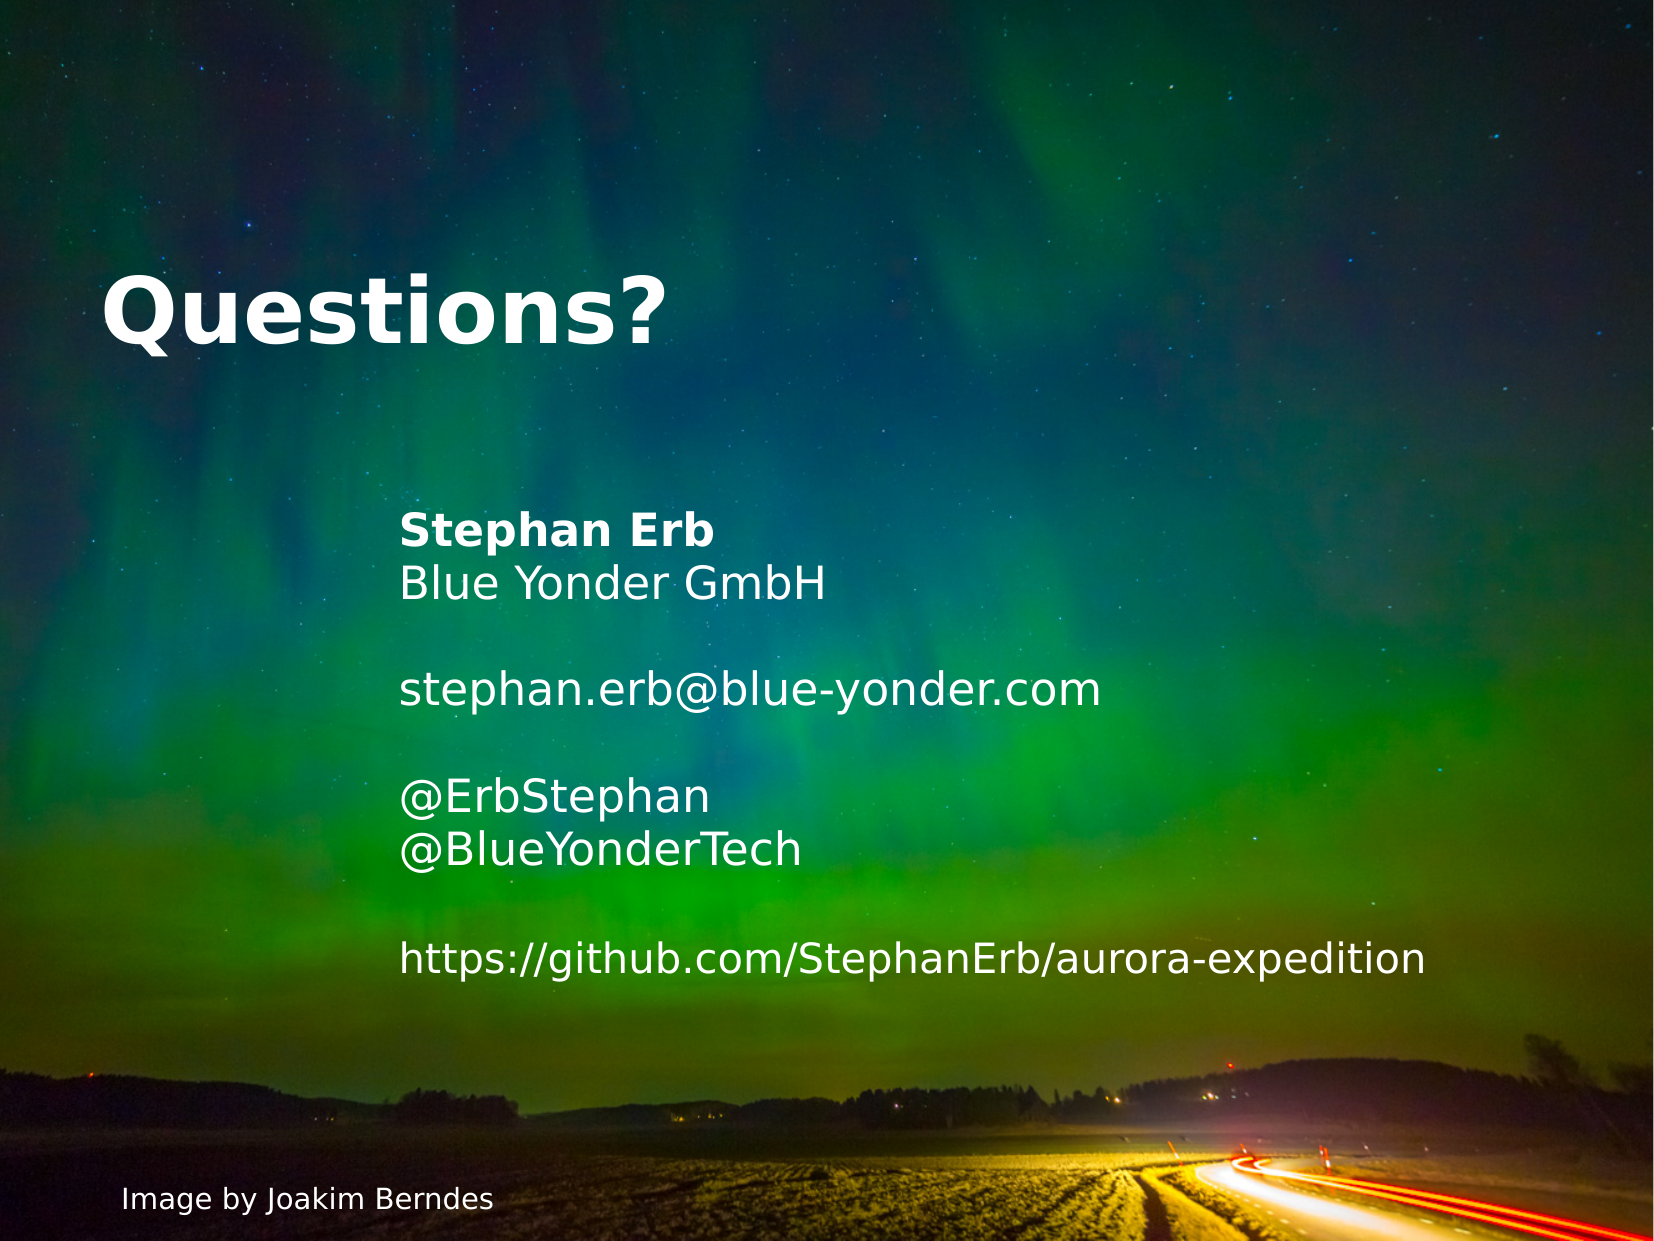

# Questions?
Stephan Erb
Blue Yonder GmbH
stephan.erb@blue-yonder.com
@ErbStephan
@BlueYonderTech
https://github.com/StephanErb/aurora-expedition
Image by Joakim Berndes